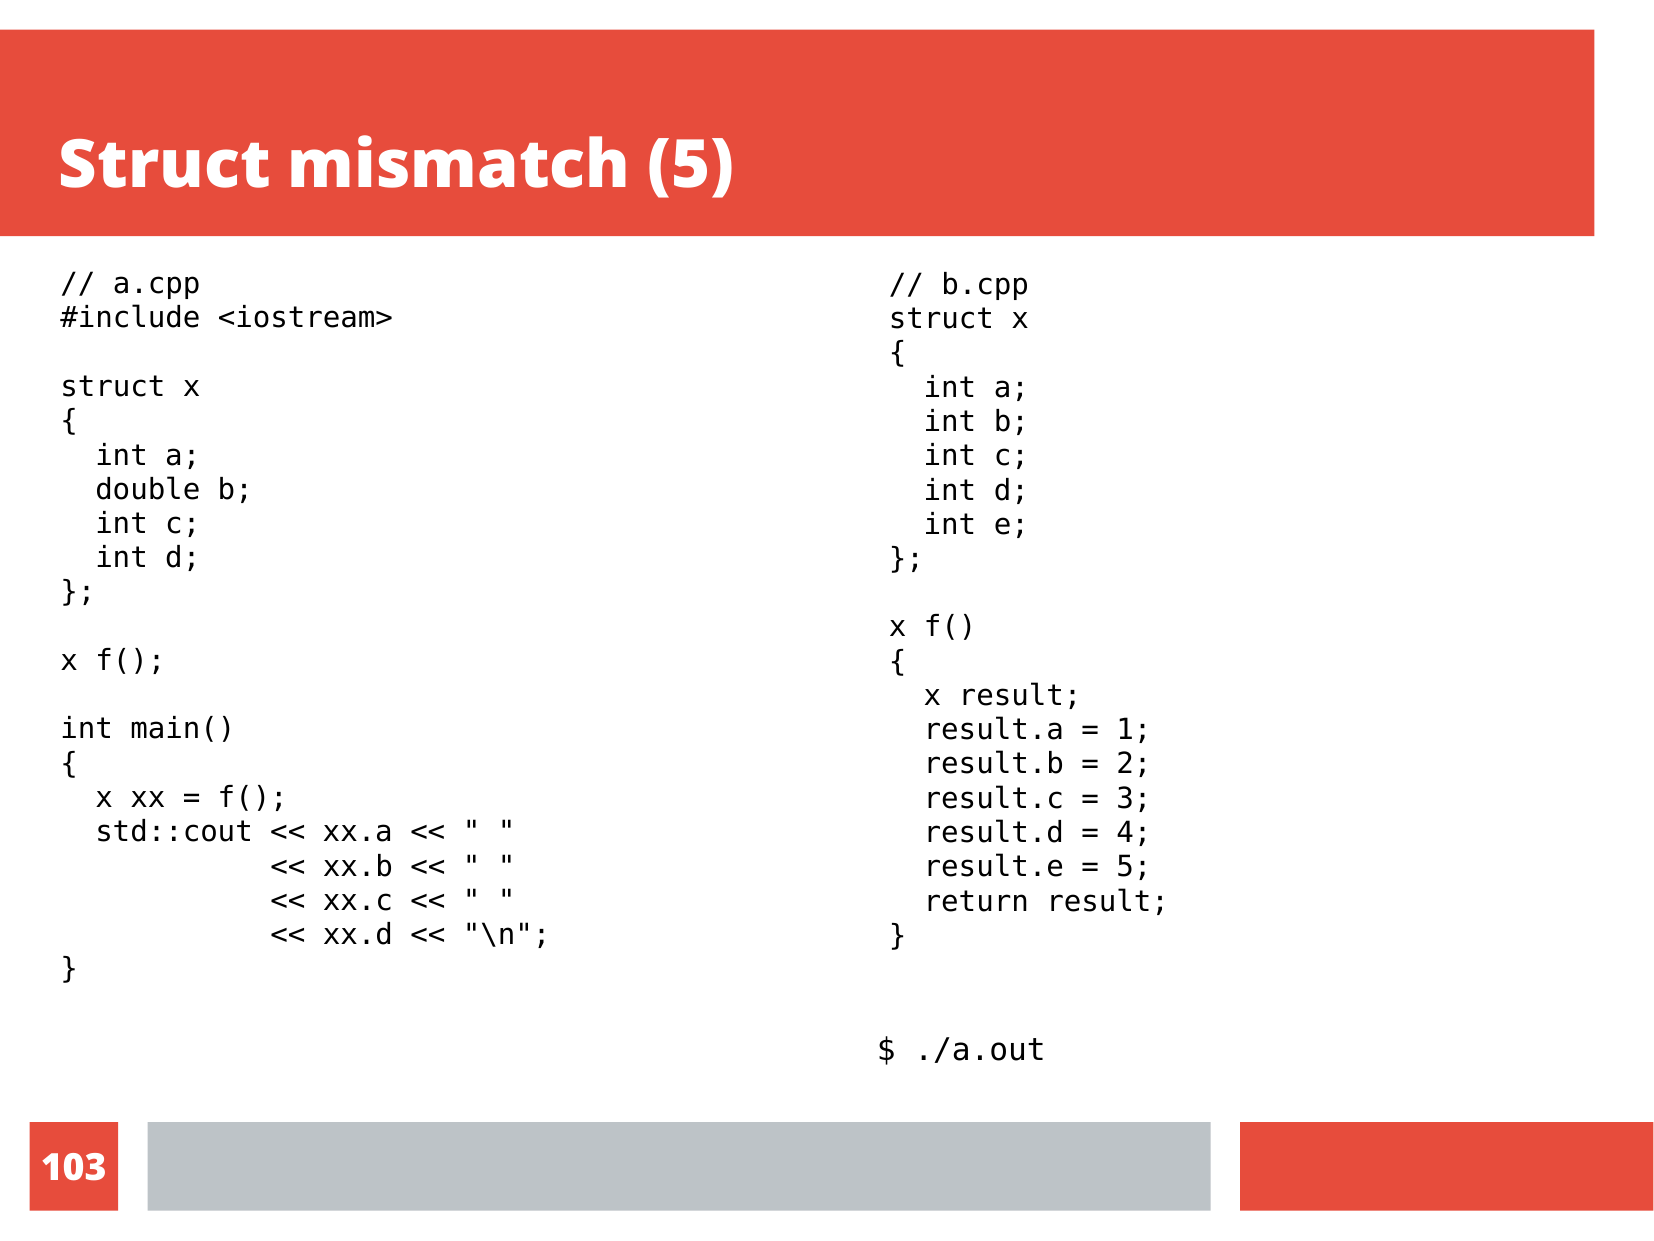

# Struct mismatch (5)
// a.cpp
#include <iostream>
struct x
{
 int a;
 double b;
 int c;
 int d;
};
x f();
int main()
{
 x xx = f();
 std::cout << xx.a << " "
 << xx.b << " "
 << xx.c << " "
 << xx.d << "\n";
}
// b.cpp
struct x
{
 int a;
 int b;
 int c;
 int d;
 int e;
};
x f()
{
 x result;
 result.a = 1;
 result.b = 2;
 result.c = 3;
 result.d = 4;
 result.e = 5;
 return result;
}
$ ./a.out
103